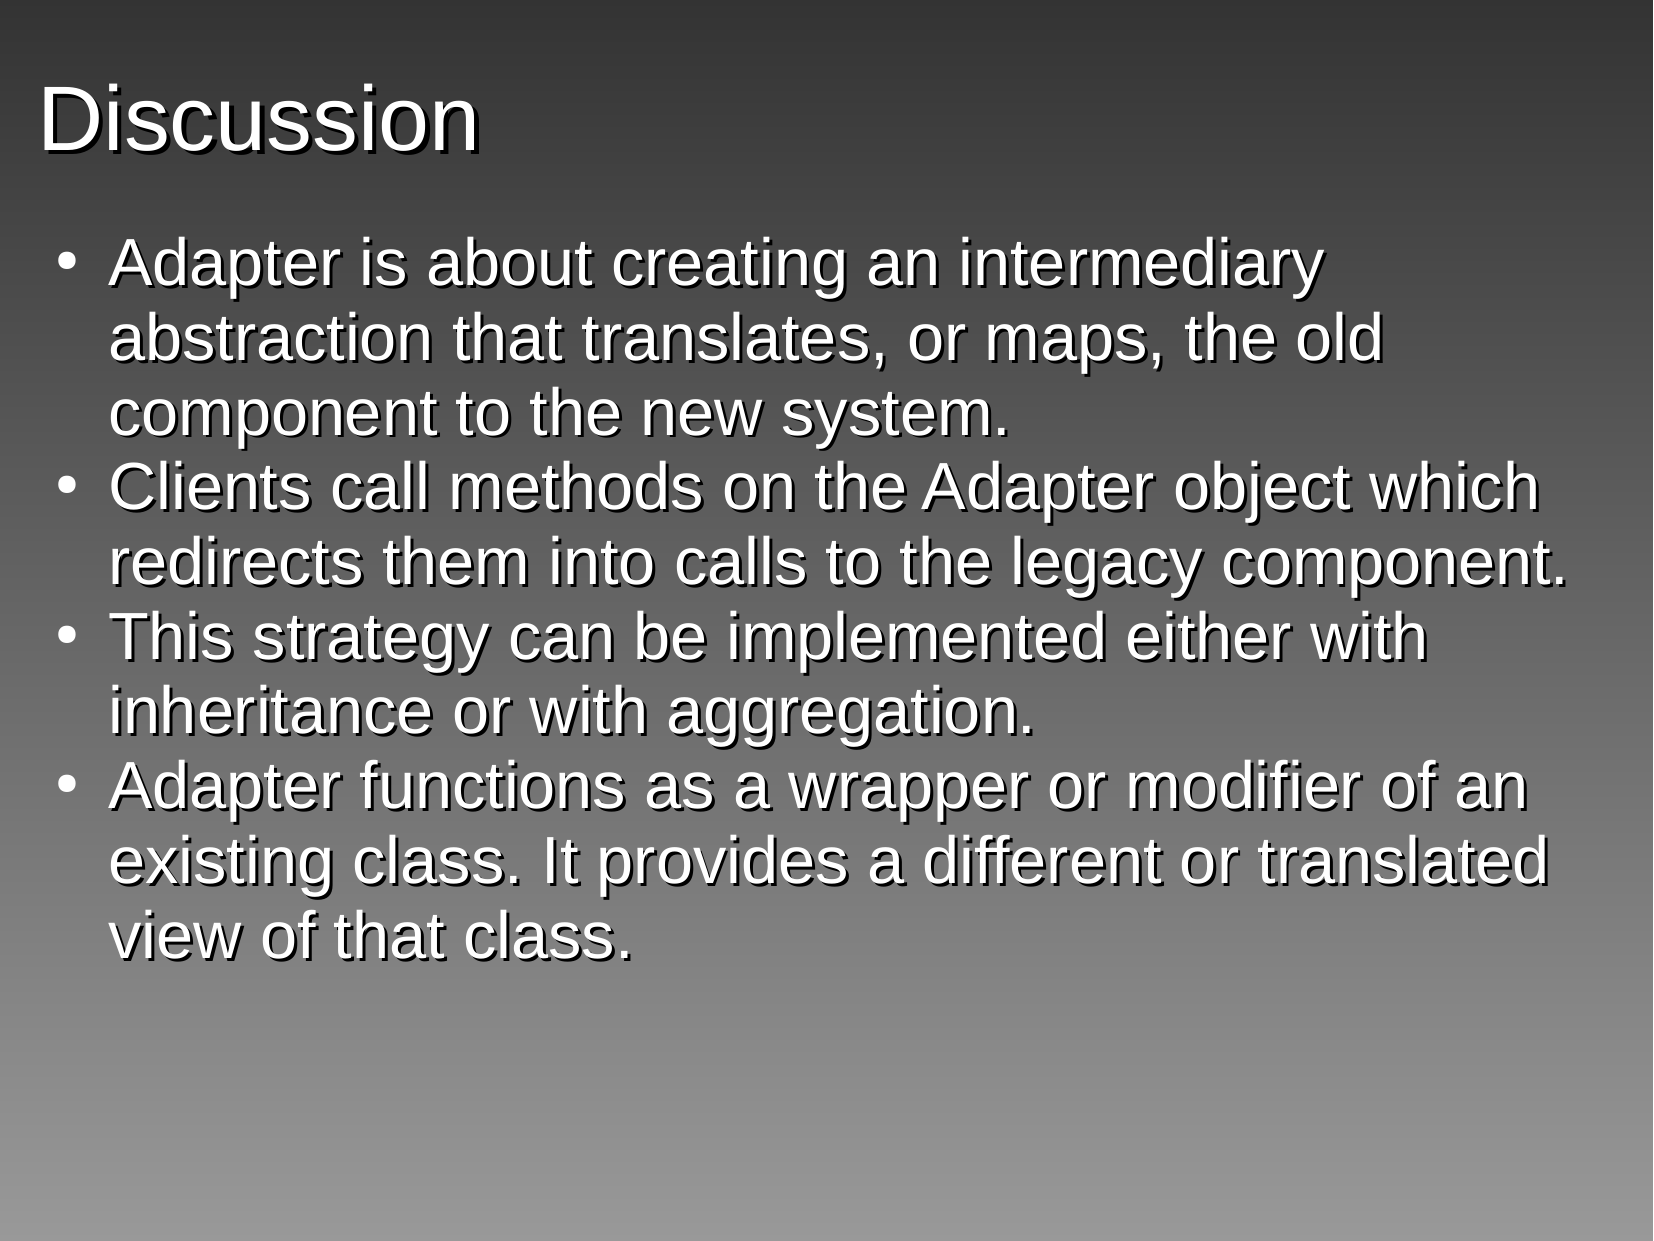

# Discussion
Adapter is about creating an intermediary abstraction that translates, or maps, the old component to the new system.
Clients call methods on the Adapter object which redirects them into calls to the legacy component.
This strategy can be implemented either with inheritance or with aggregation.
Adapter functions as a wrapper or modifier of an existing class. It provides a different or translated view of that class.